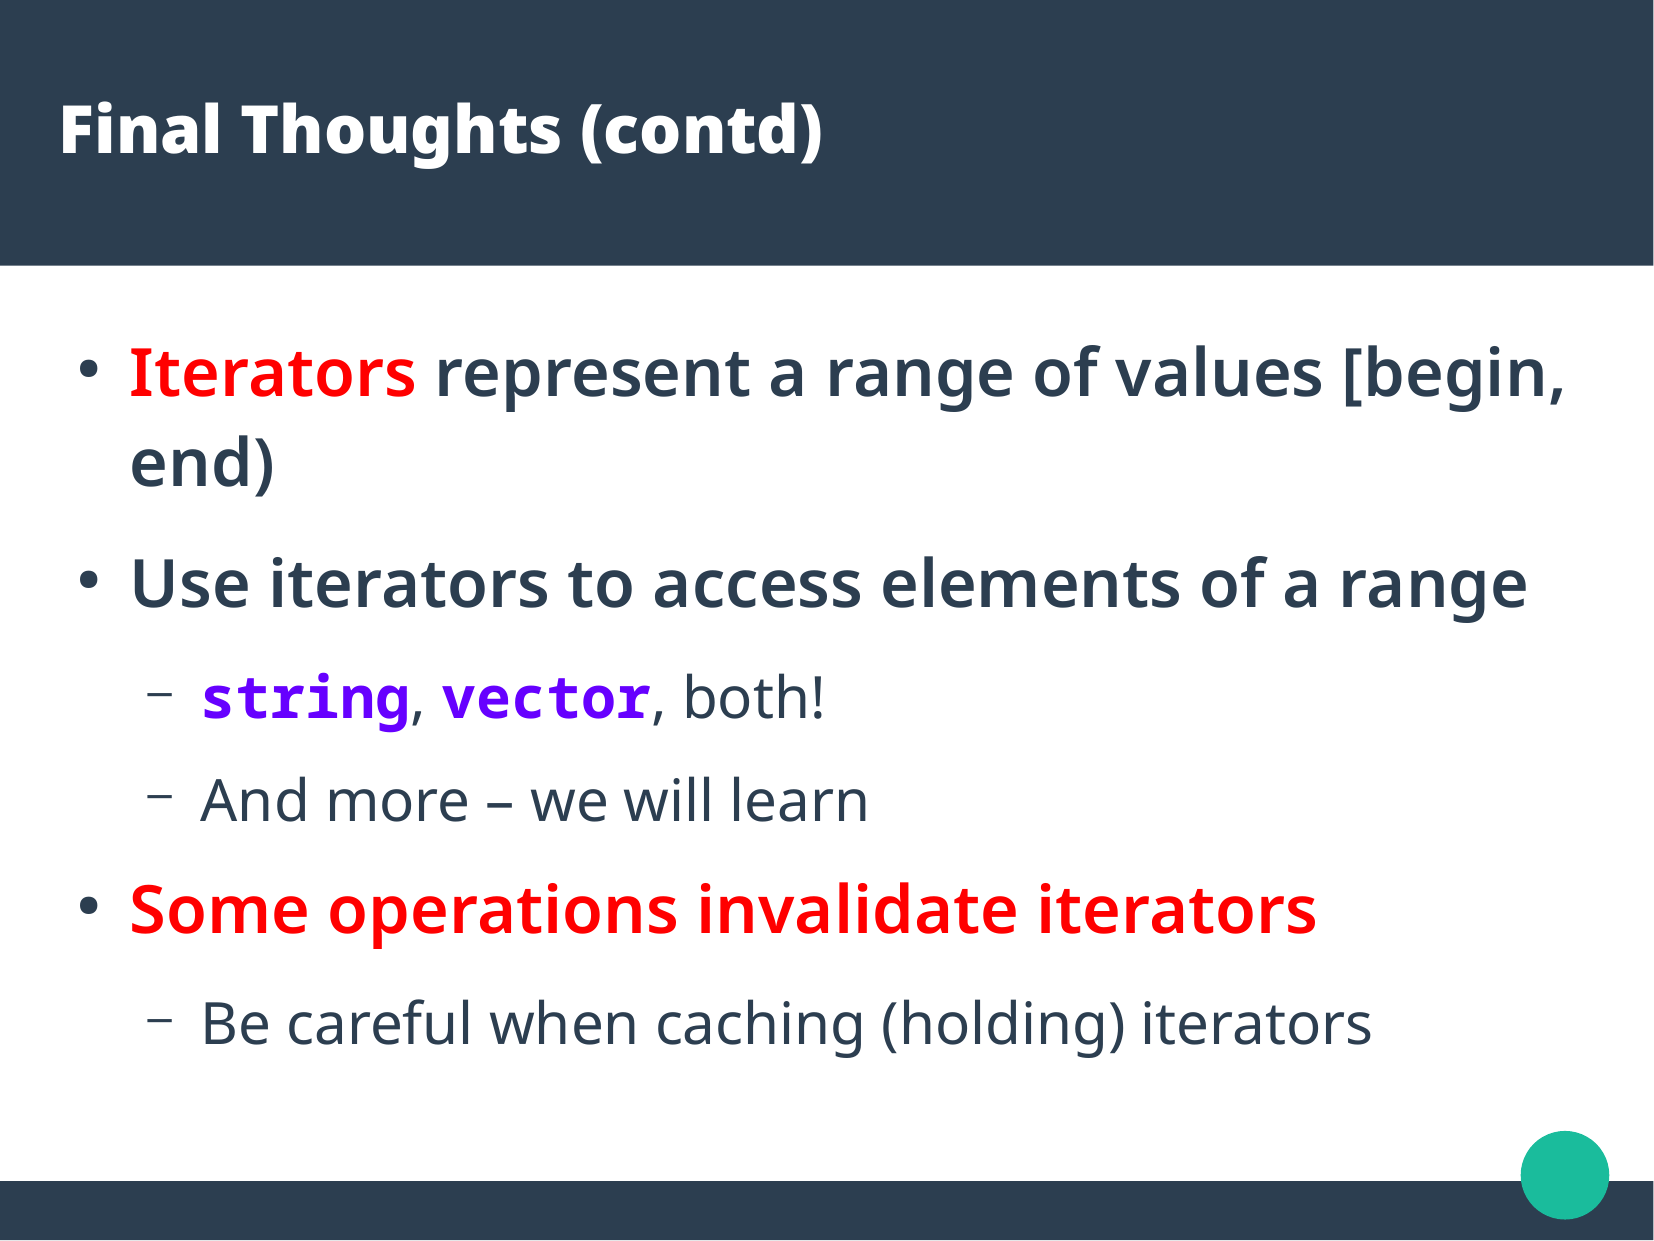

# Final Thoughts (contd)
Iterators represent a range of values [begin, end)
Use iterators to access elements of a range
string, vector, both!
And more – we will learn
Some operations invalidate iterators
Be careful when caching (holding) iterators